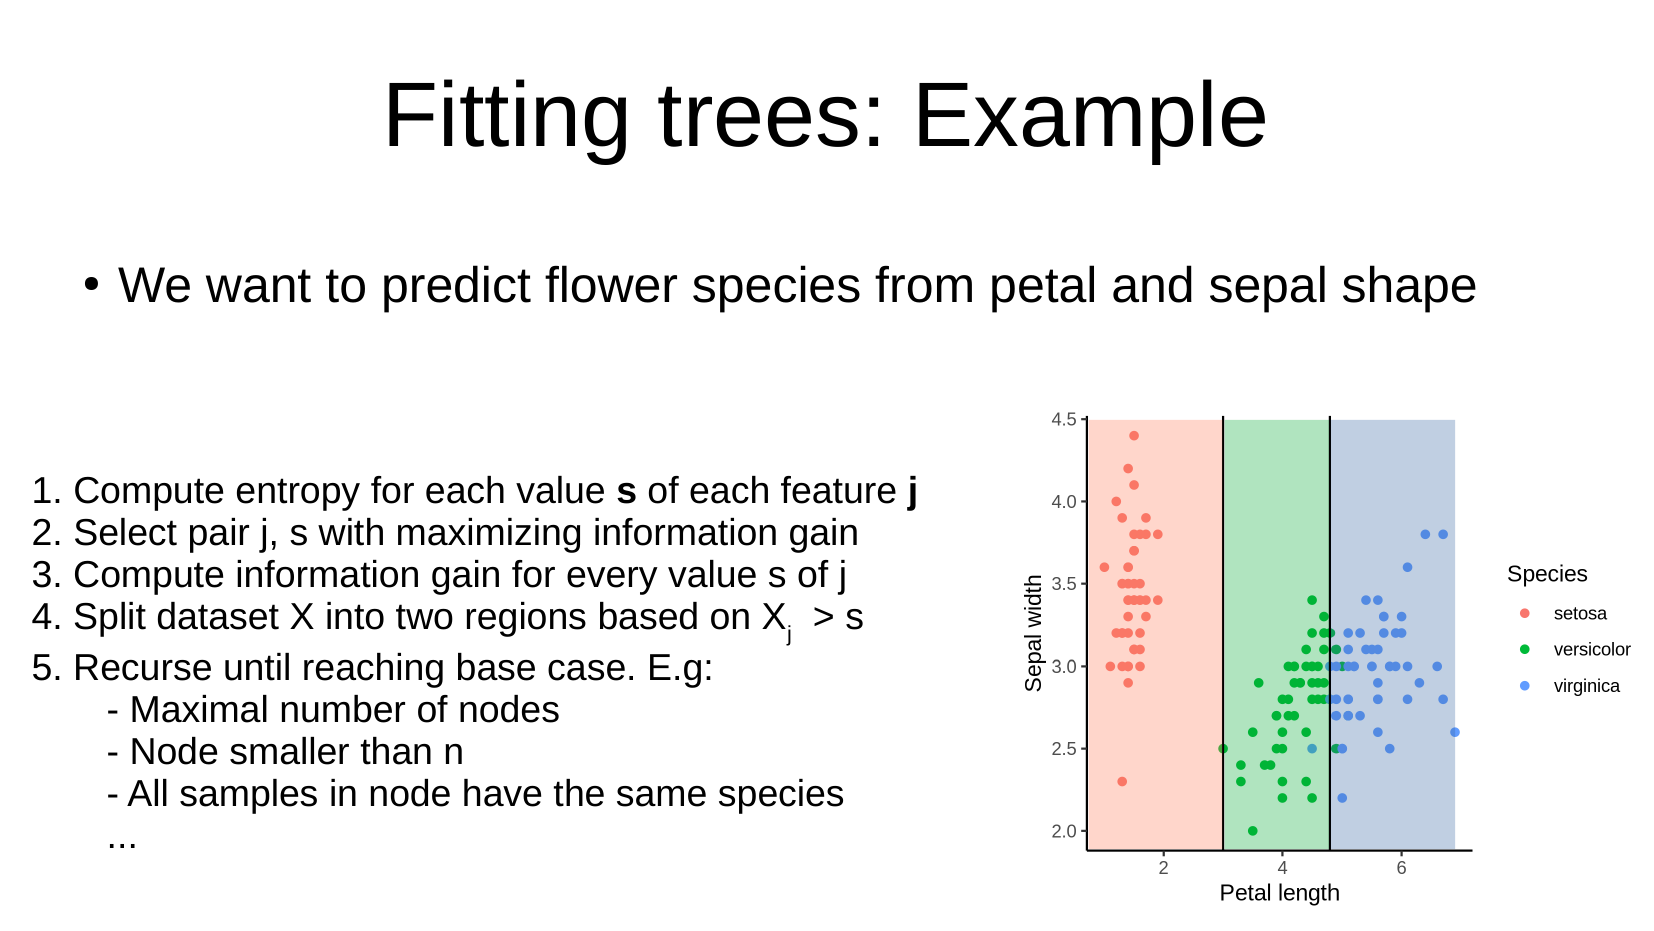

# Fitting trees: Example
We want to predict flower species from petal and sepal shape
1. Compute entropy for each value s of each feature j
2. Select pair j, s with maximizing information gain
3. Compute information gain for every value s of j
4. Split dataset X into two regions based on Xj > s
5. Recurse until reaching base case. E.g:
	- Maximal number of nodes
	- Node smaller than n
	- All samples in node have the same species
	...